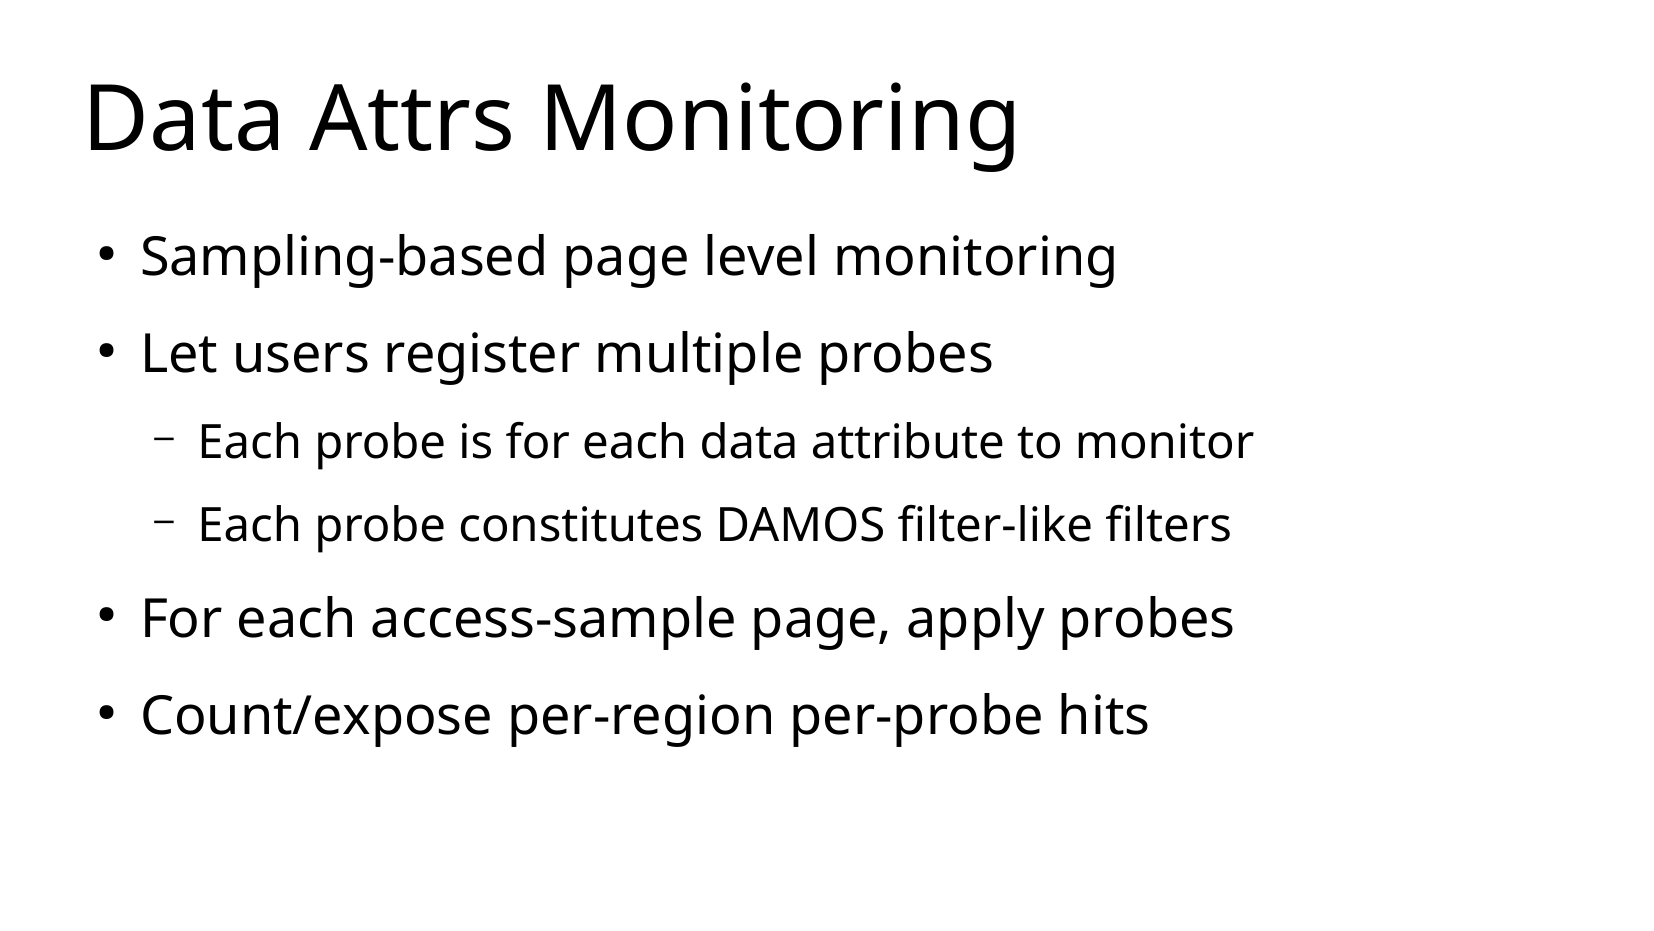

# Data Attrs Monitoring
Sampling-based page level monitoring
Let users register multiple probes
Each probe is for each data attribute to monitor
Each probe constitutes DAMOS filter-like filters
For each access-sample page, apply probes
Count/expose per-region per-probe hits